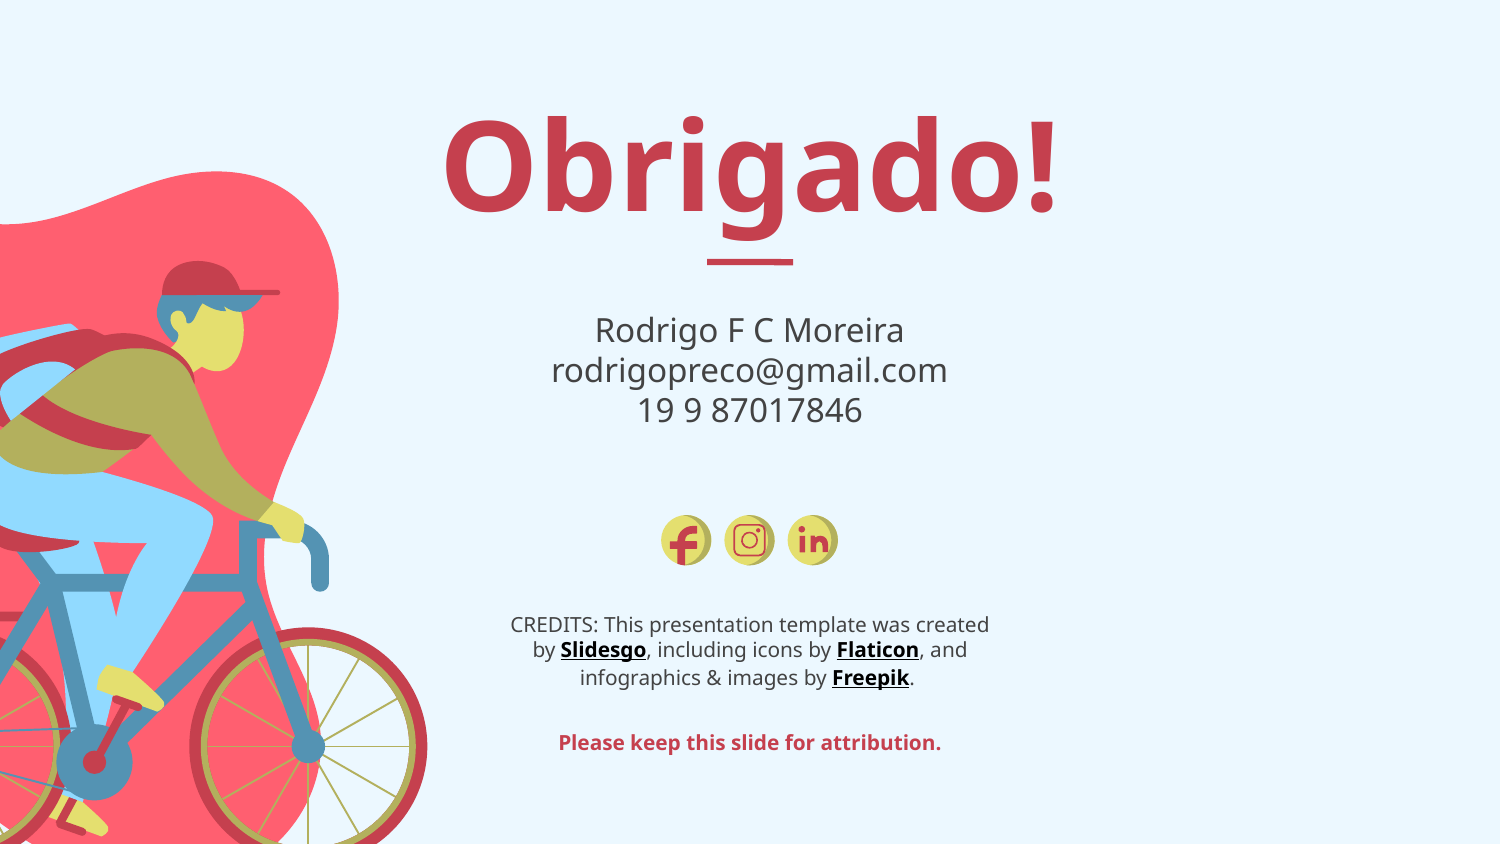

# Obrigado!
Rodrigo F C Moreira
rodrigopreco@gmail.com
19 9 87017846
Please keep this slide for attribution.